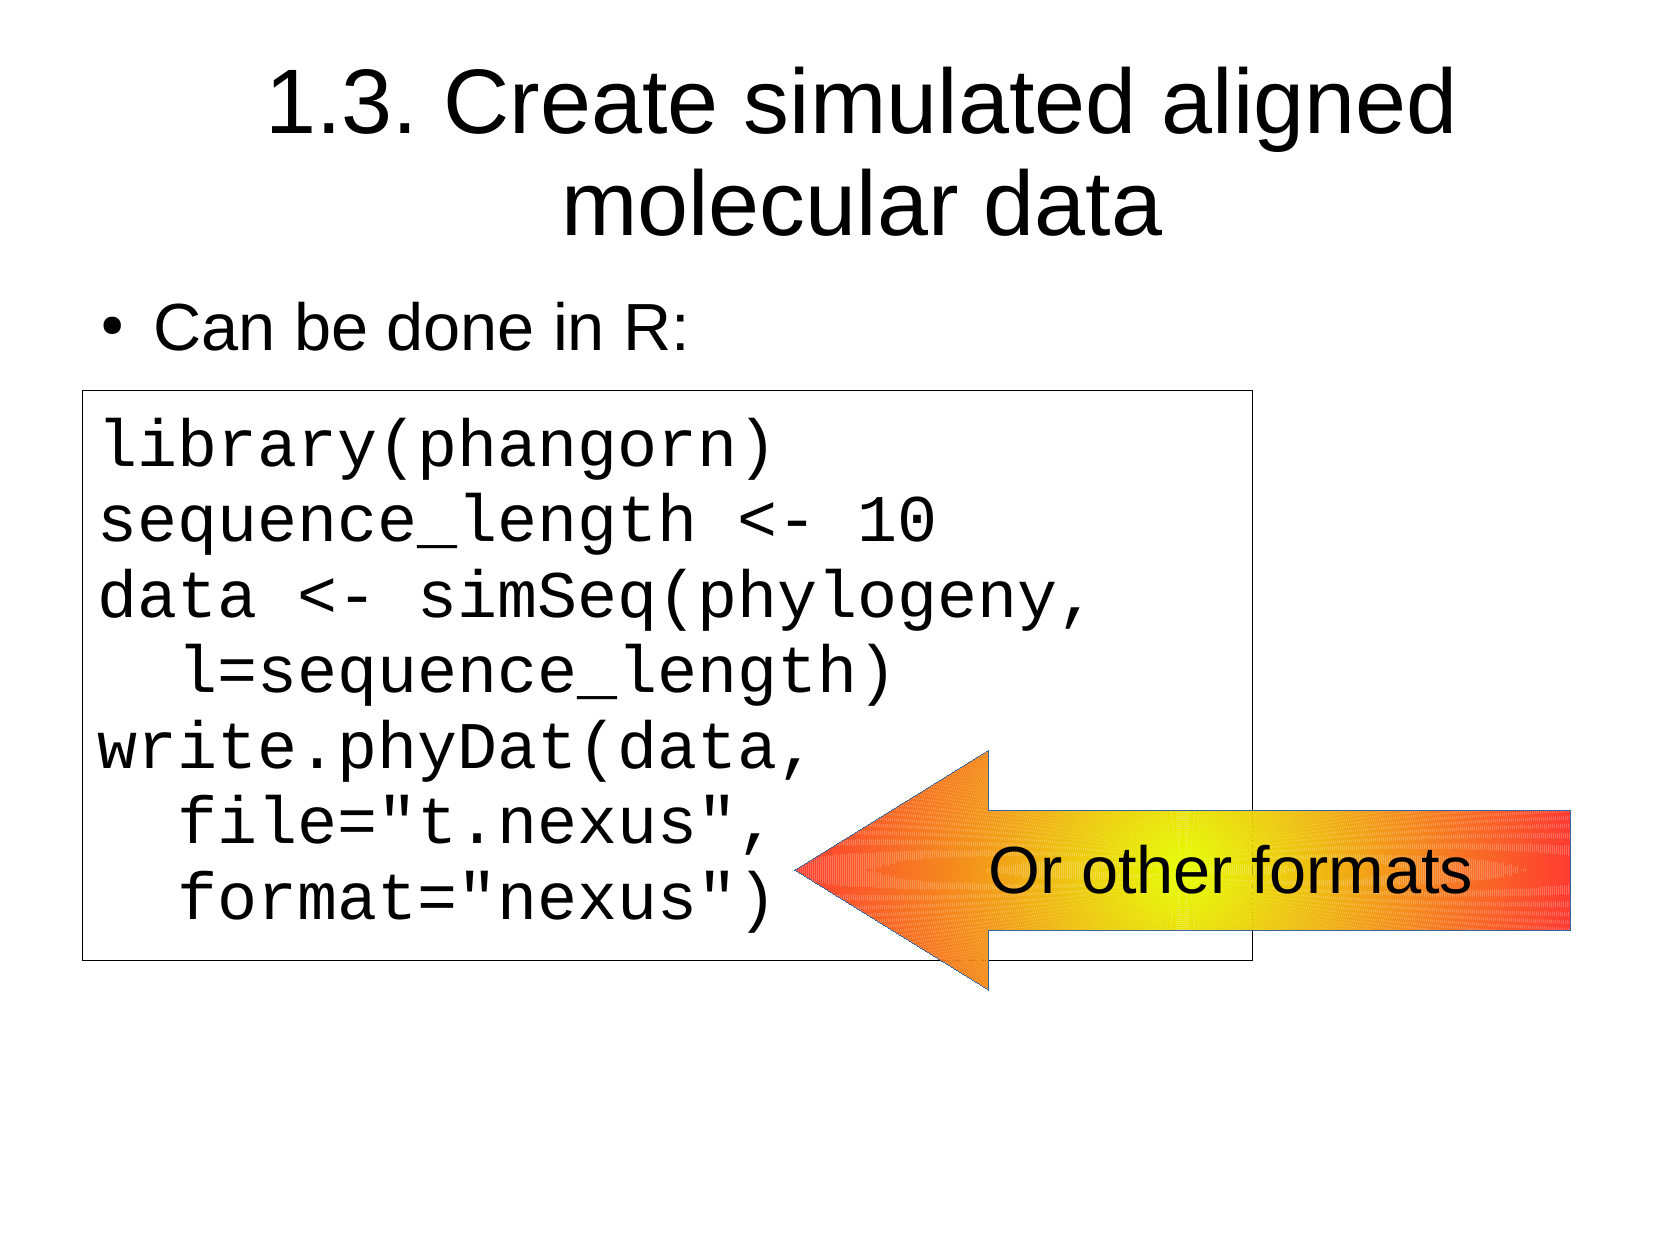

# 1.3. Create simulated aligned molecular data
Can be done in R:
library(phangorn)
sequence_length <- 10
data <- simSeq(phylogeny,
 l=sequence_length)
write.phyDat(data,
 file="t.nexus",
 format="nexus")
Or other formats